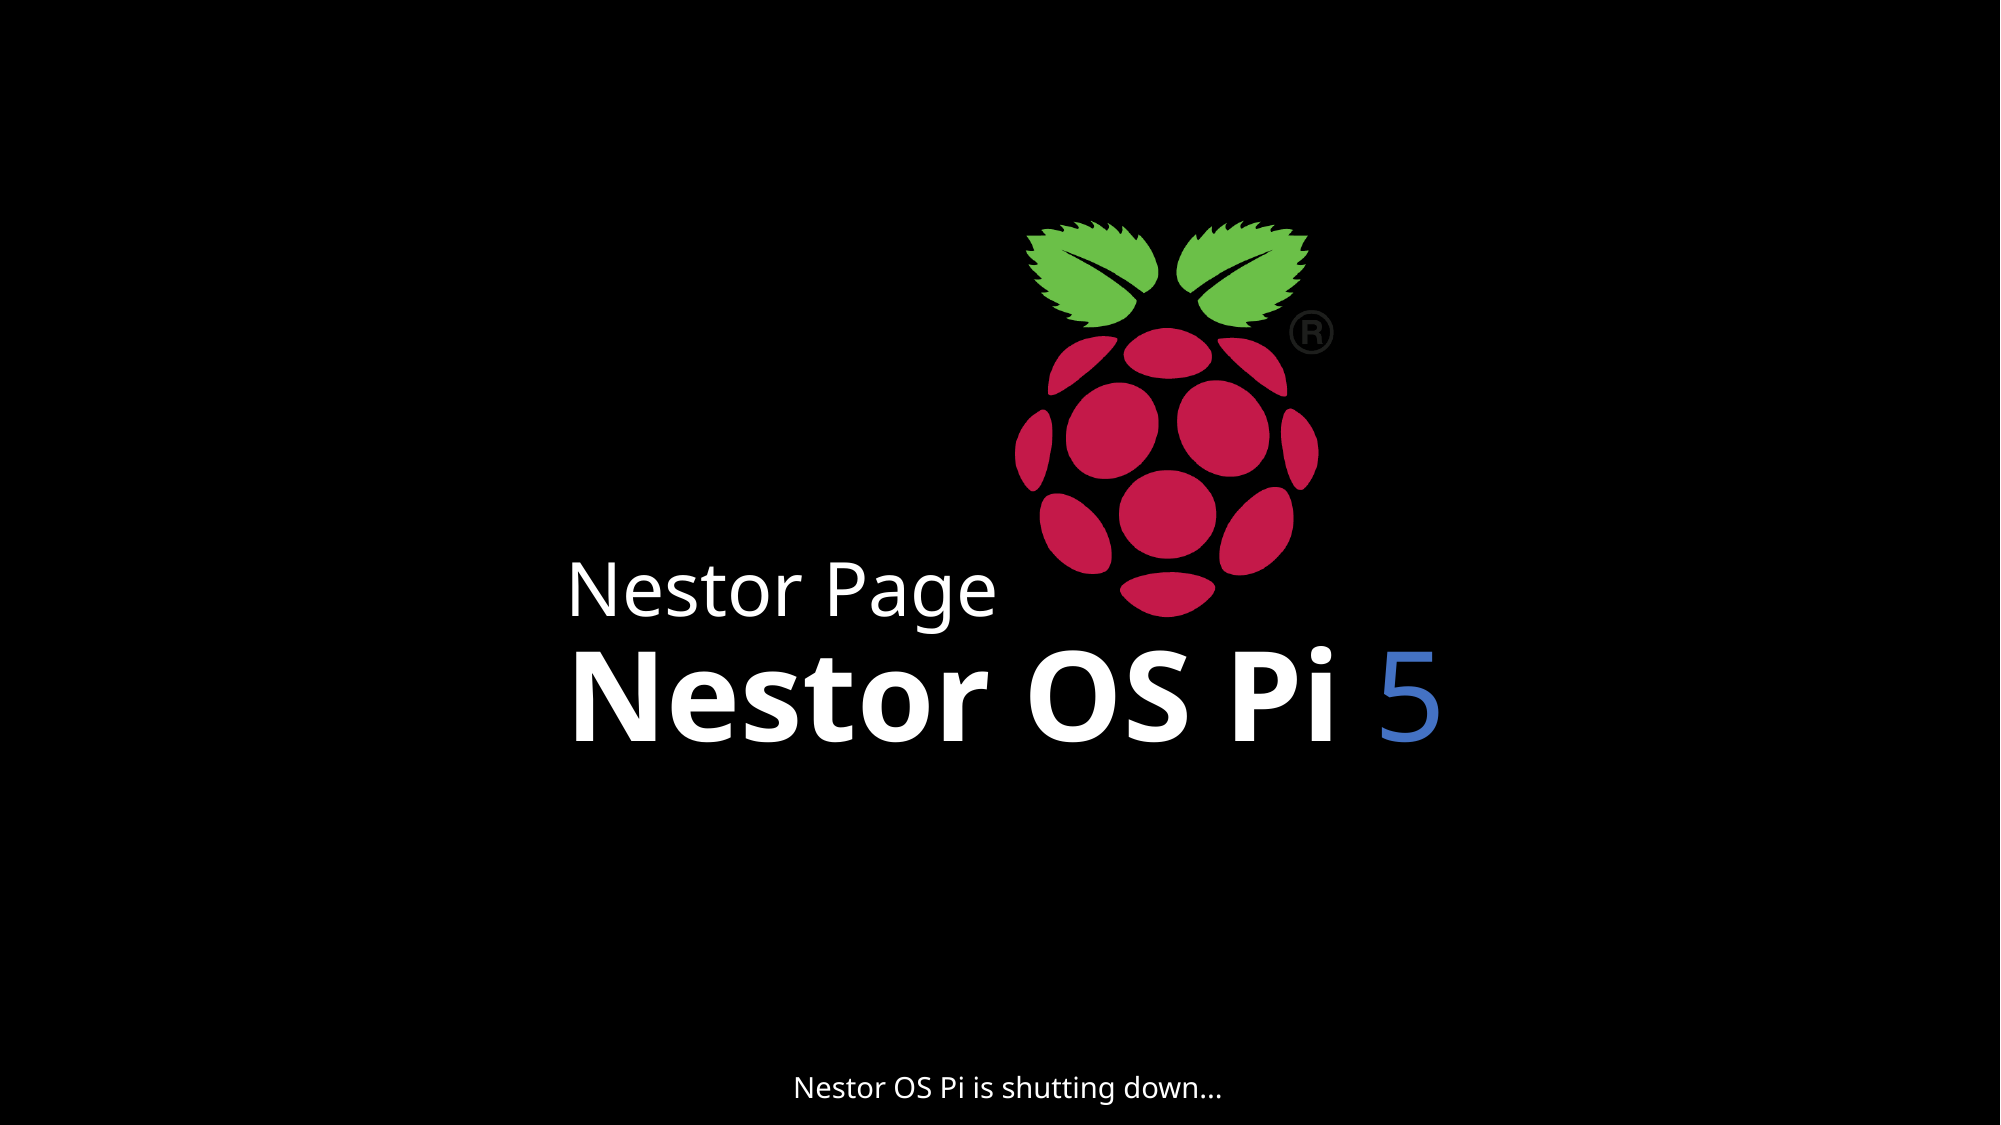

Nestor Page
Nestor OS Pi 5
Nestor OS Pi is shutting down...